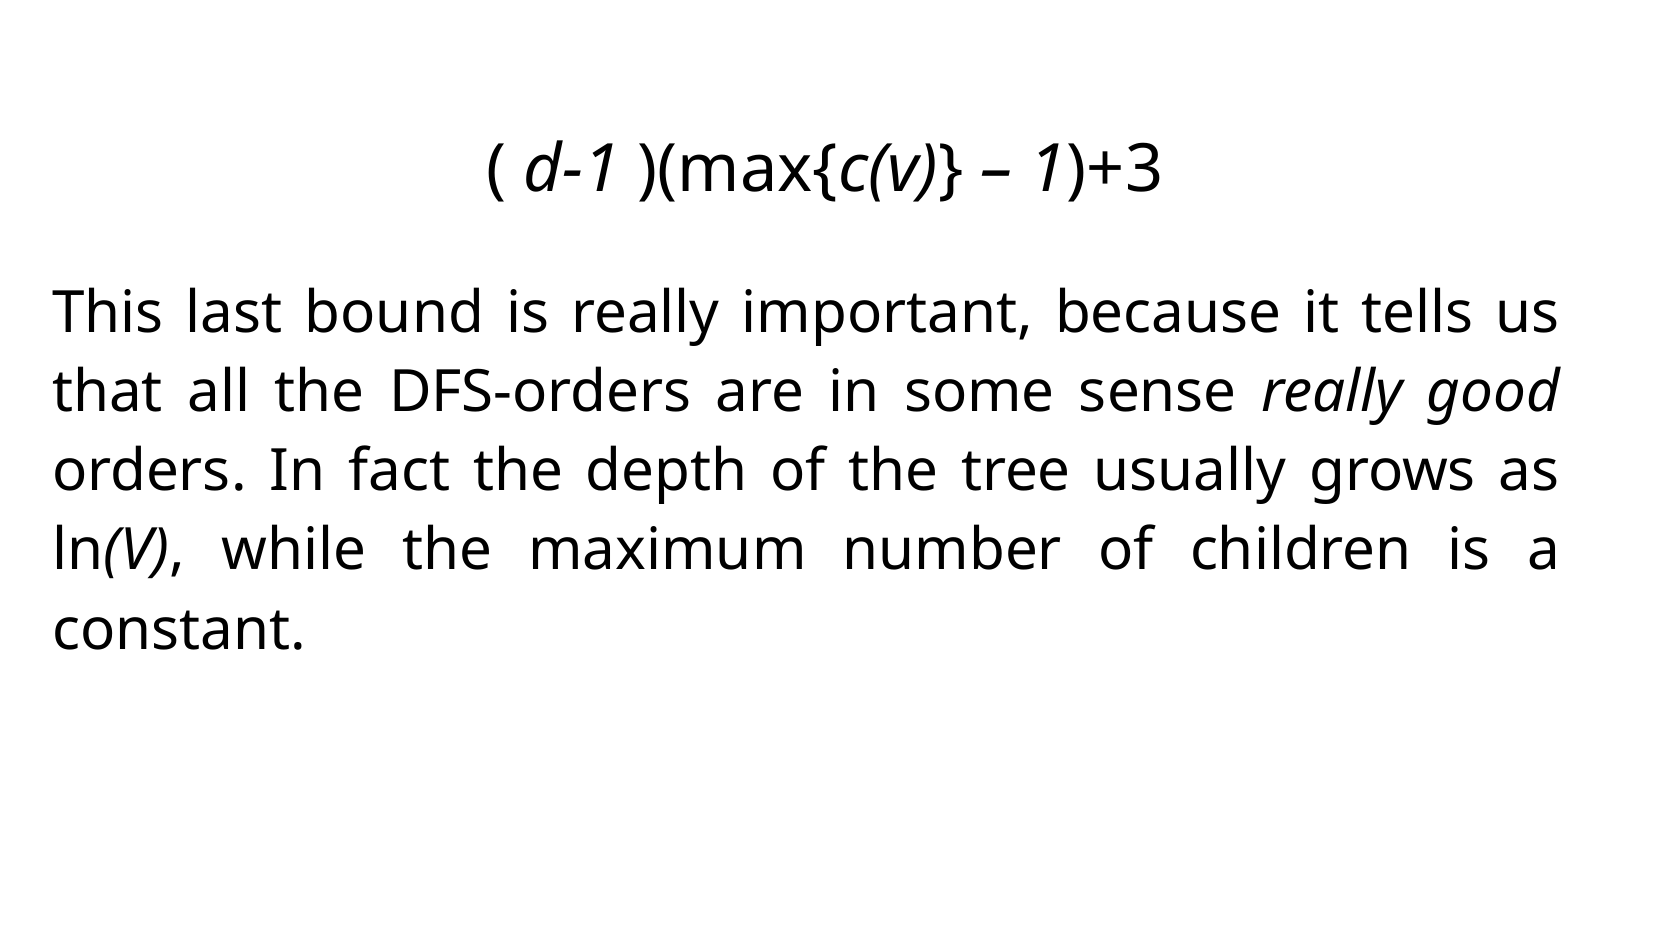

( d-1 )(max{c(v)} – 1)+3
This last bound is really important, because it tells us that all the DFS-orders are in some sense really good orders. In fact the depth of the tree usually grows as ln(V), while the maximum number of children is a constant.